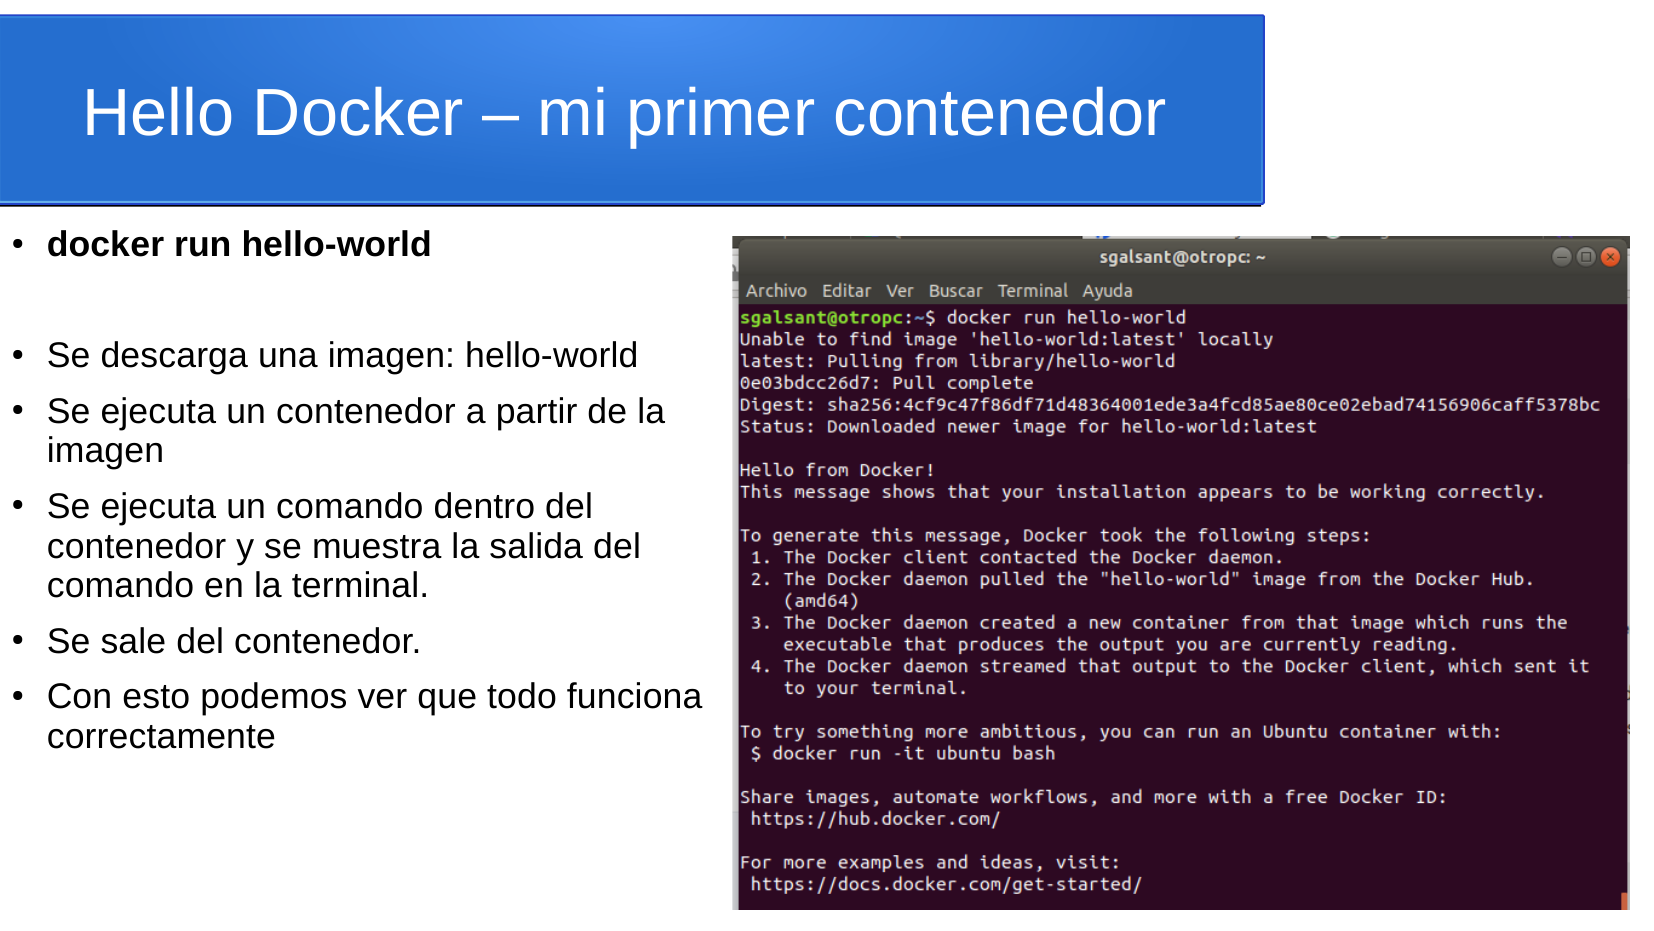

# Hello Docker – mi primer contenedor
docker run hello-world
Se descarga una imagen: hello-world
Se ejecuta un contenedor a partir de la imagen
Se ejecuta un comando dentro del contenedor y se muestra la salida del comando en la terminal.
Se sale del contenedor.
Con esto podemos ver que todo funciona correctamente